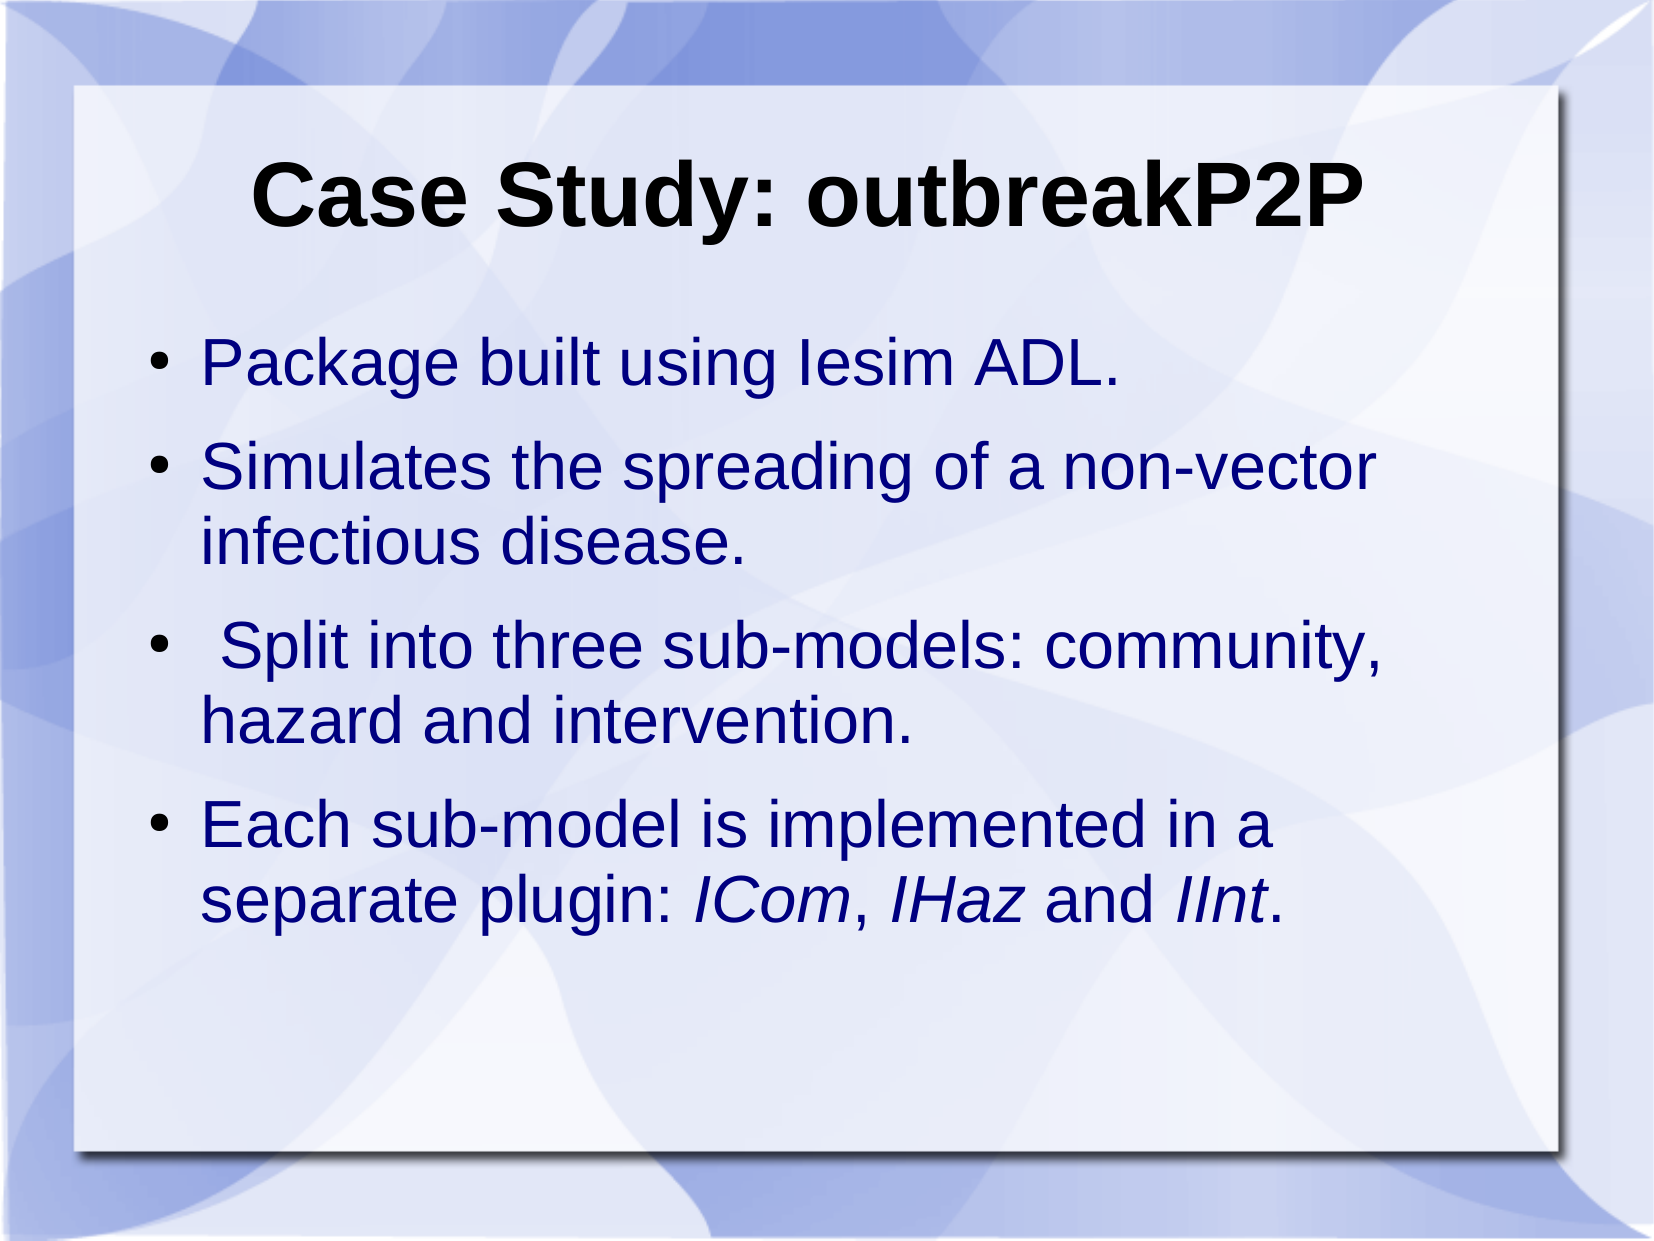

# Case Study: outbreakP2P
Package built using Iesim ADL.
Simulates the spreading of a non-vector infectious disease.
 Split into three sub-models: community, hazard and intervention.
Each sub-model is implemented in a separate plugin: ICom, IHaz and IInt.